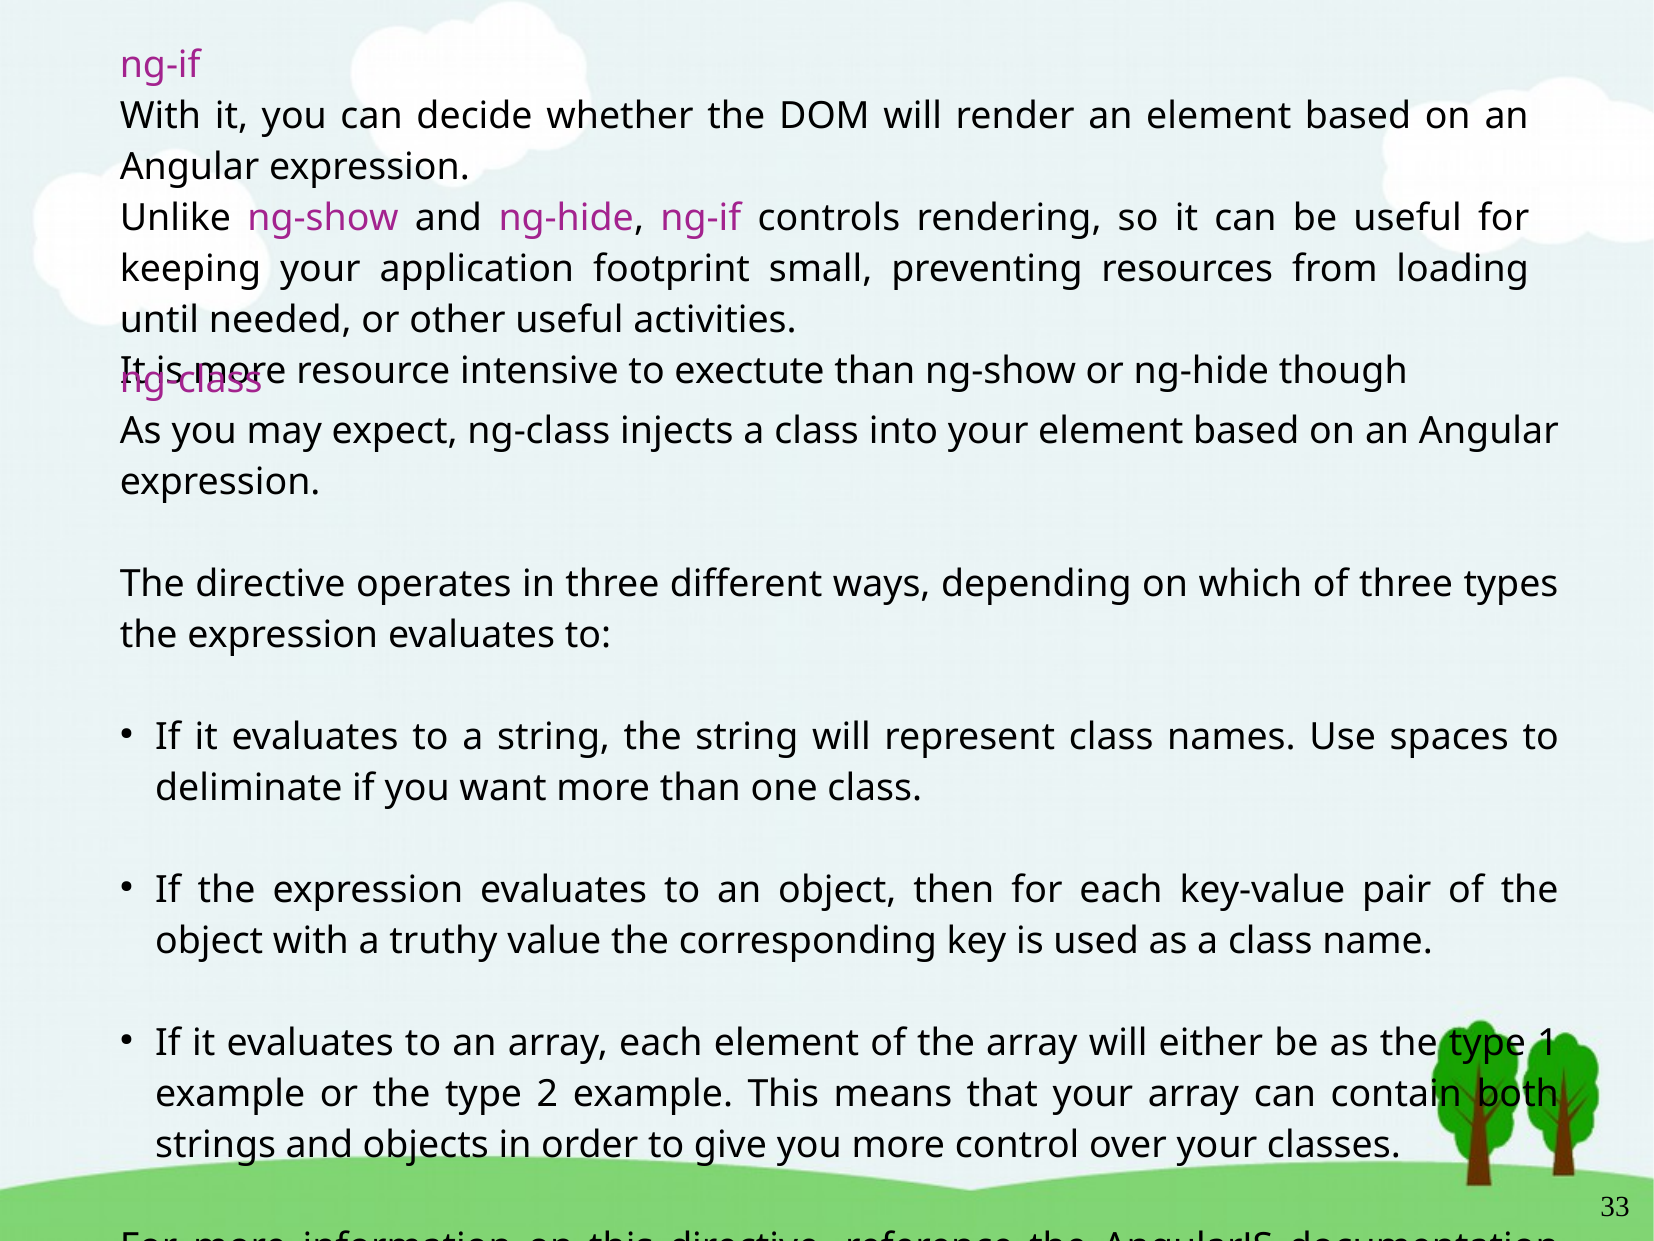

ng-if
With it, you can decide whether the DOM will render an element based on an Angular expression.
Unlike ng-show and ng-hide, ng-if controls rendering, so it can be useful for keeping your application footprint small, preventing resources from loading until needed, or other useful activities.
It is more resource intensive to exectute than ng-show or ng-hide though
ng-class
As you may expect, ng-class injects a class into your element based on an Angular expression.
The directive operates in three different ways, depending on which of three types the expression evaluates to:
If it evaluates to a string, the string will represent class names. Use spaces to deliminate if you want more than one class.
If the expression evaluates to an object, then for each key-value pair of the object with a truthy value the corresponding key is used as a class name.
If it evaluates to an array, each element of the array will either be as the type 1 example or the type 2 example. This means that your array can contain both strings and objects in order to give you more control over your classes.
For more information on this directive, reference the AngularJS documentation on ngClass: link
33